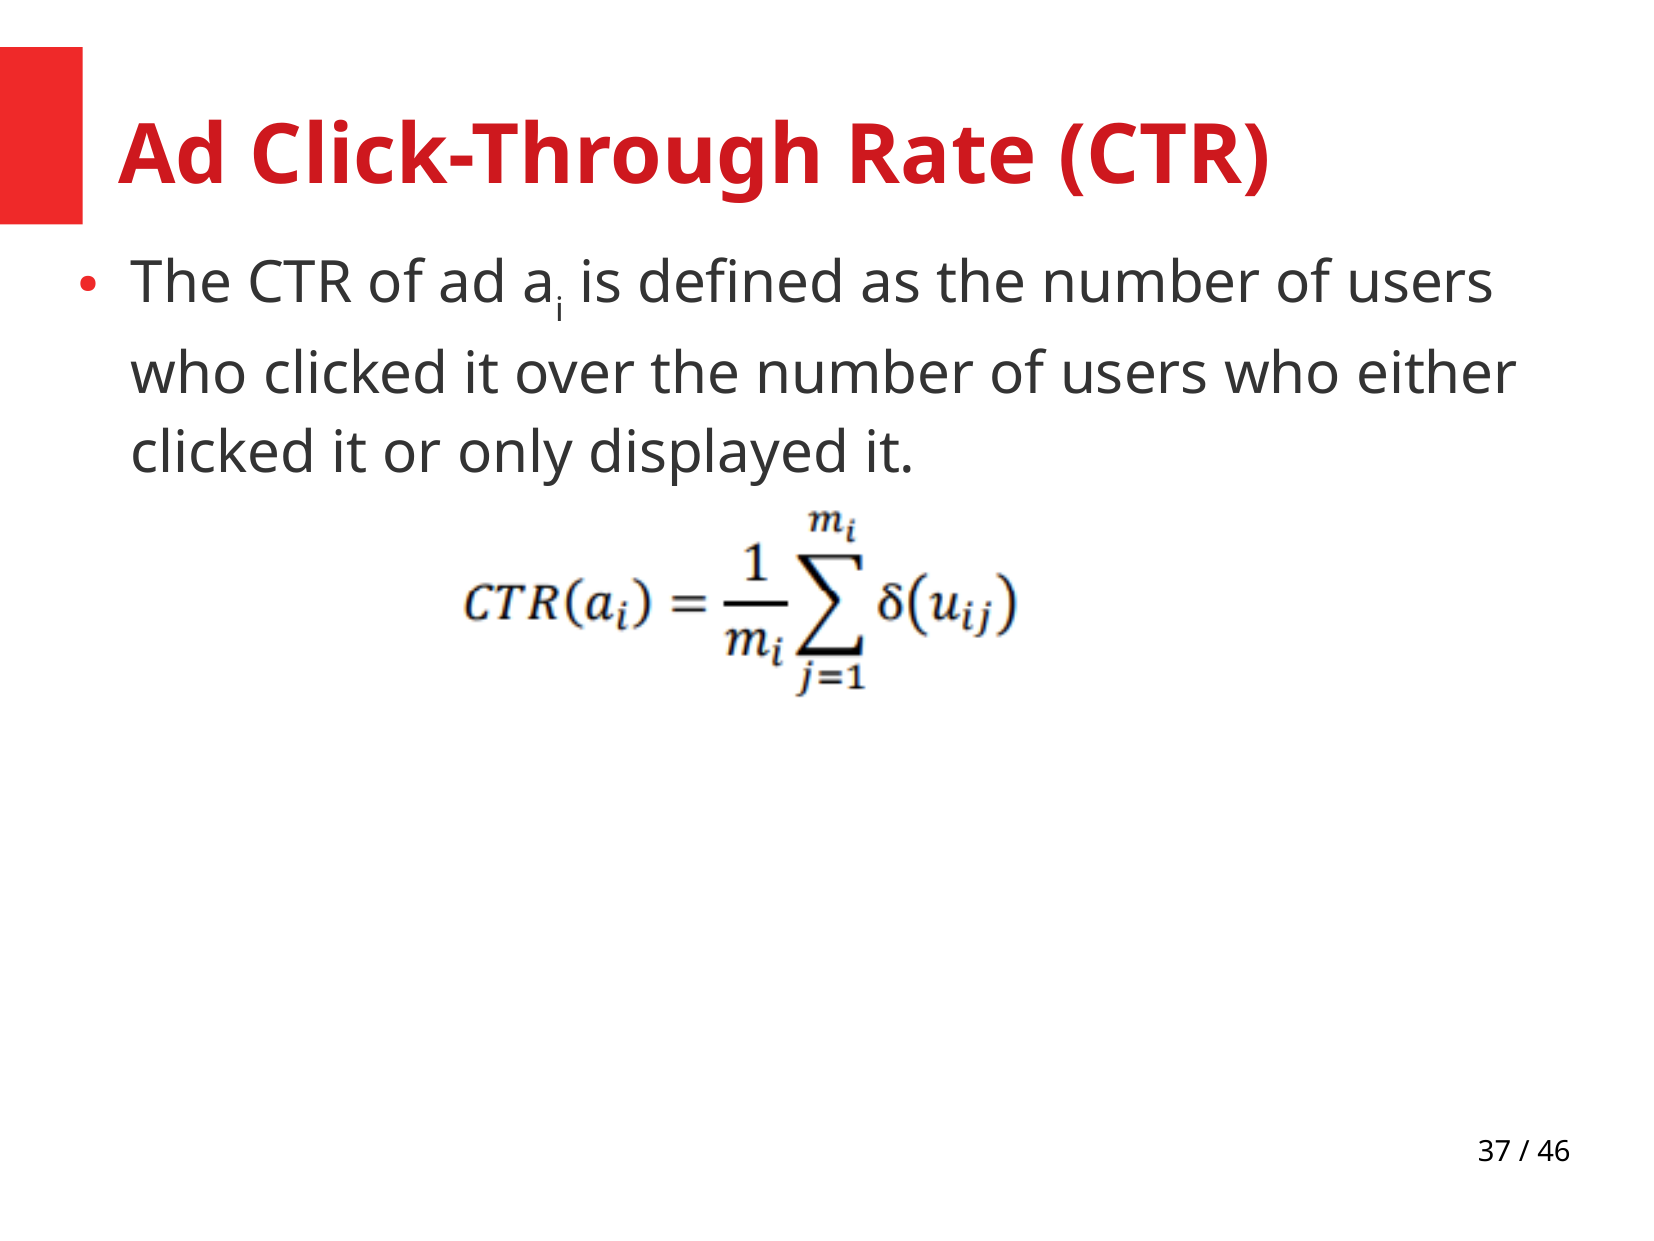

# Ad Click-Through Rate (CTR)
The CTR of ad ai is defined as the number of users who clicked it over the number of users who either clicked it or only displayed it.
37